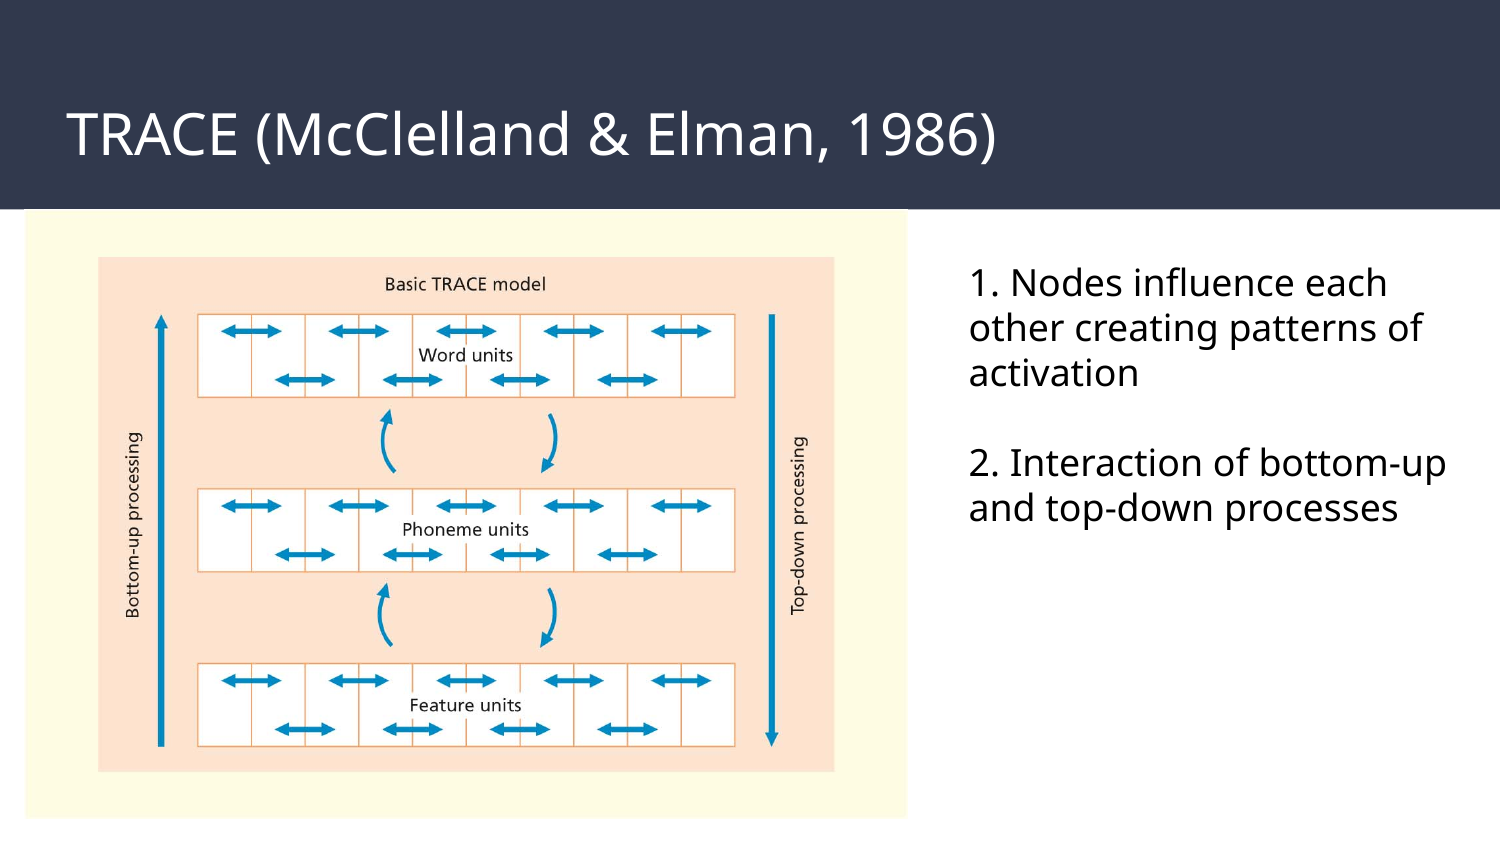

# TRACE (McClelland & Elman, 1986)
1. Nodes influence each other creating patterns of activation
2. Interaction of bottom-up and top-down processes